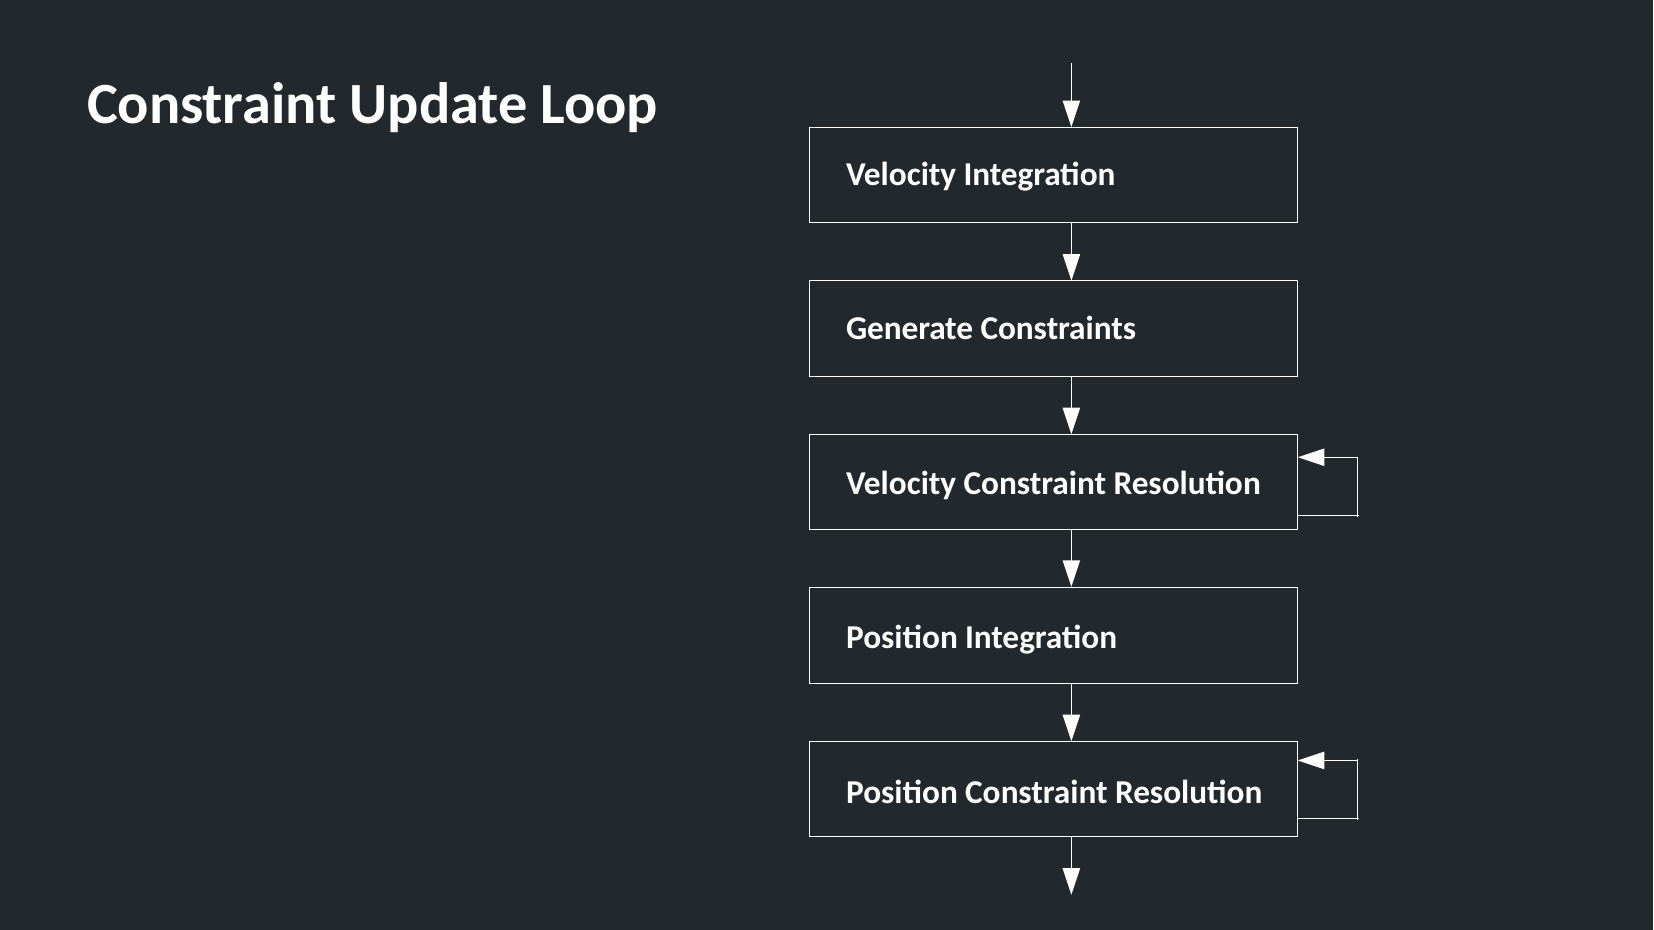

Constraint Update Loop
Velocity Integration
Generate Constraints
Velocity Constraint Resolution
Position Integration
Position Constraint Resolution